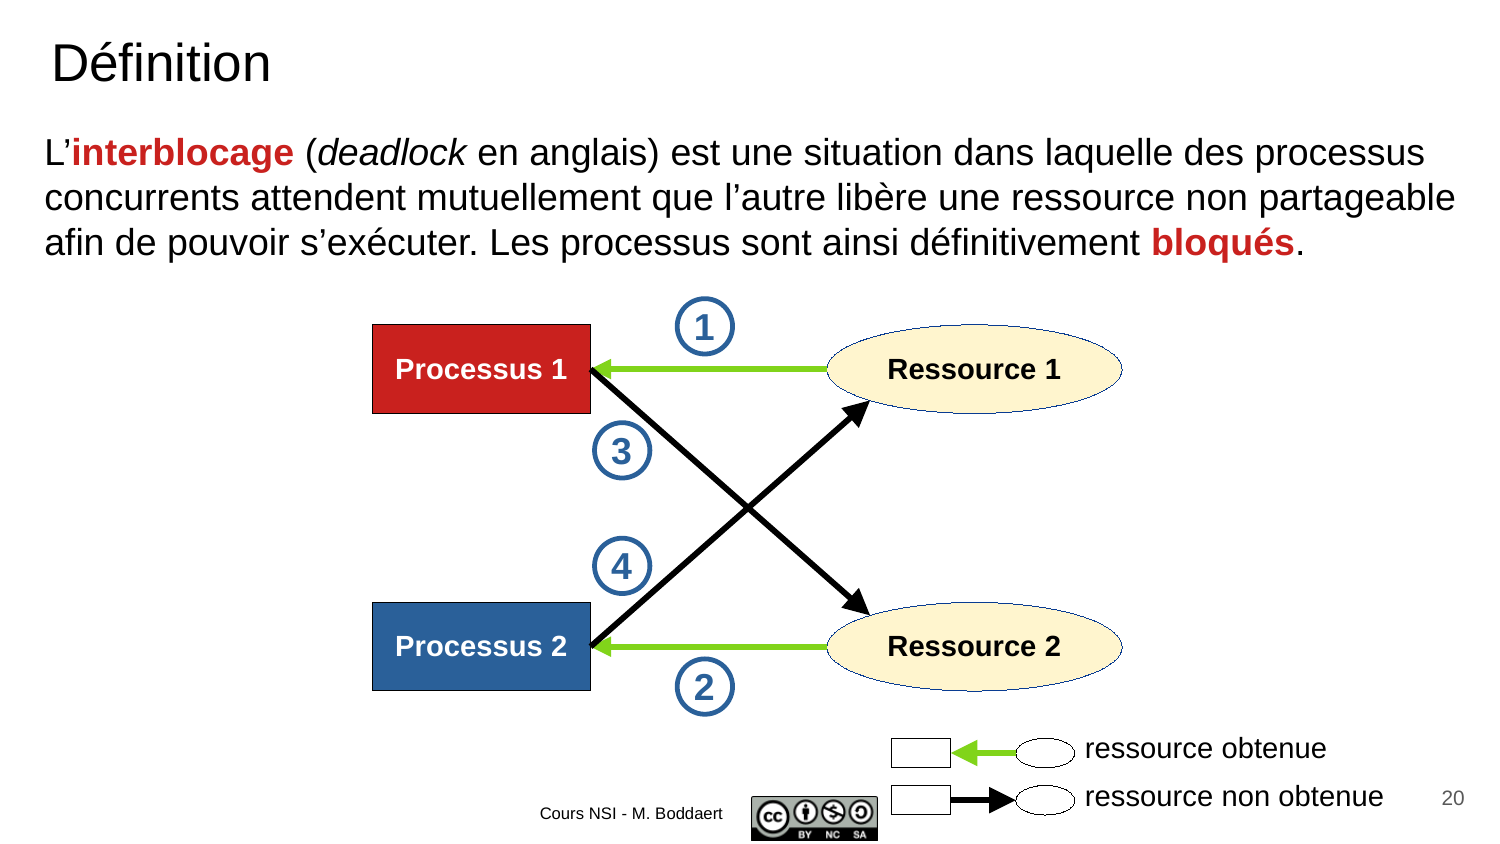

# Définition
L’interblocage (deadlock en anglais) est une situation dans laquelle des processus concurrents attendent mutuellement que l’autre libère une ressource non partageable afin de pouvoir s’exécuter. Les processus sont ainsi définitivement bloqués.
1
Processus 1
Ressource 1
3
4
Processus 2
Ressource 2
2
ressource obtenue
ressource non obtenue